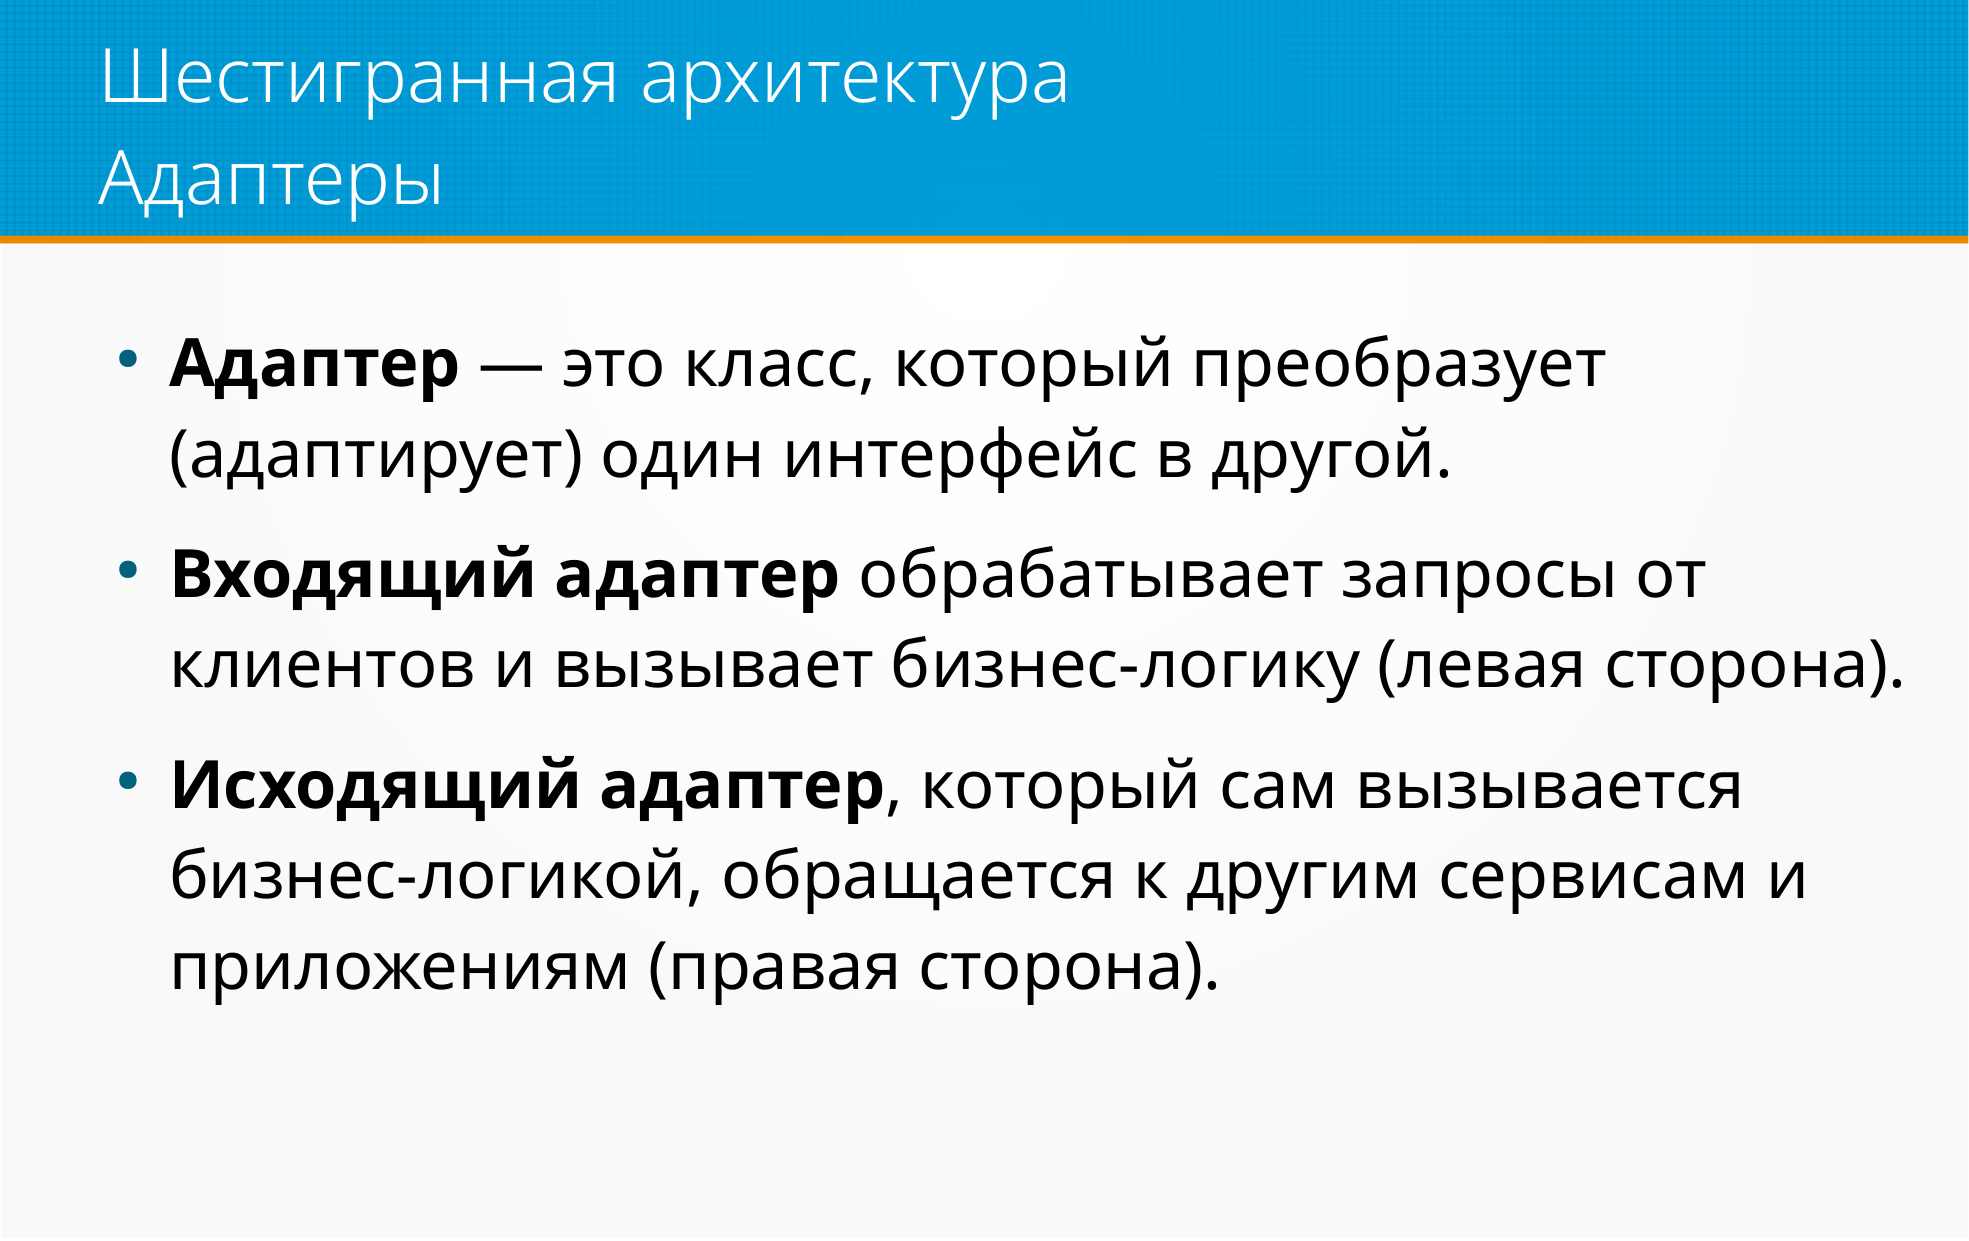

# Шестигранная архитектура Адаптеры
Адаптер — это класс, который преобразует (адаптирует) один интерфейс в другой.
Входящий адаптер обрабатывает запросы от клиентов и вызывает бизнес-логику (левая сторона).
Исходящий адаптер, который сам вызывается бизнес-логикой, обращается к другим сервисам и приложениям (правая сторона).